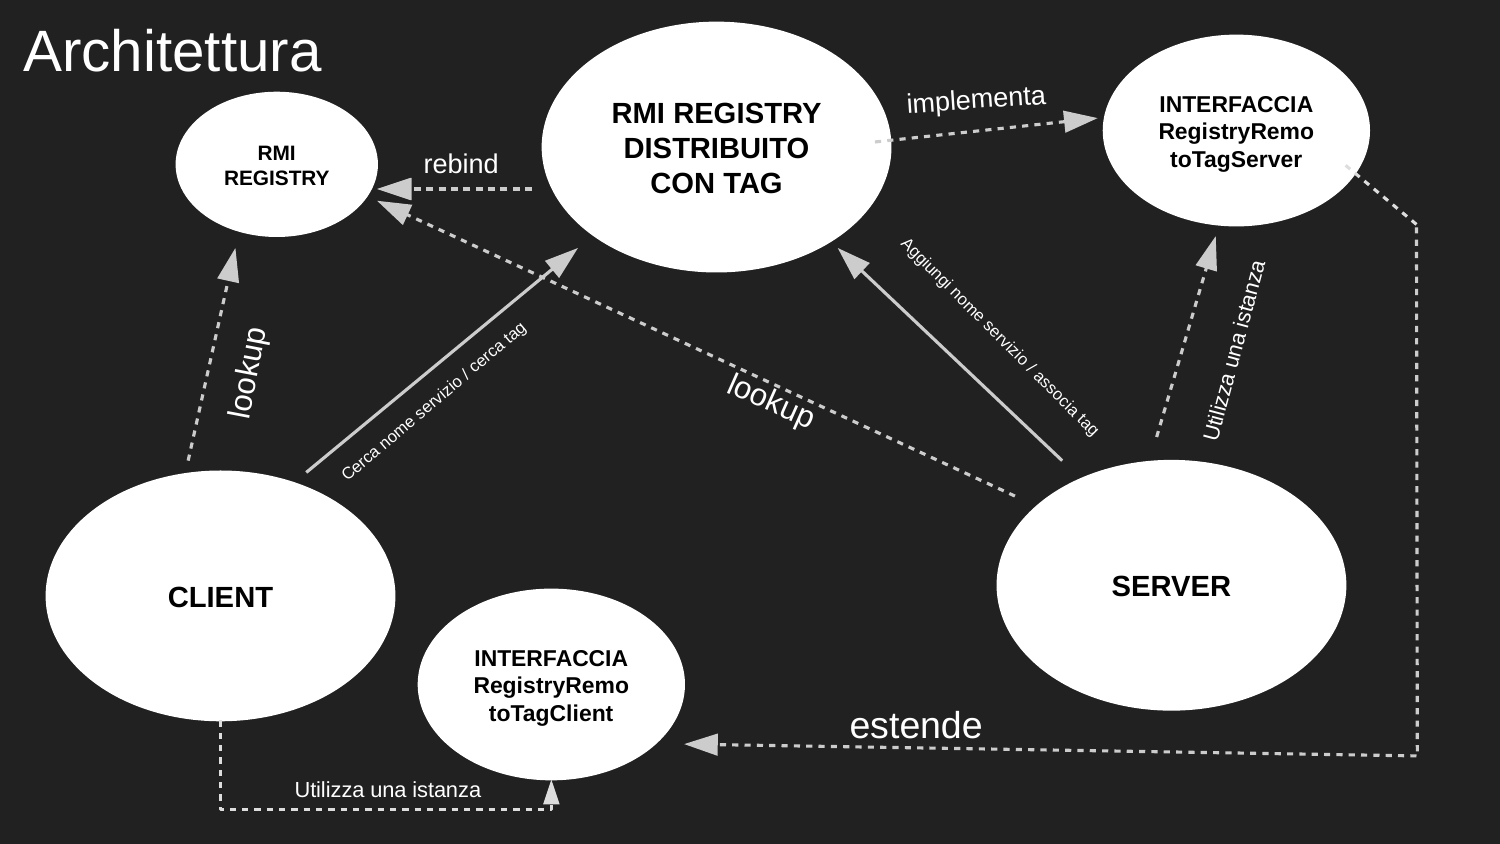

Architettura
RMI REGISTRY
DISTRIBUITO CON TAG
INTERFACCIA
RegistryRemotoTagServer
implementa
RMI REGISTRY
rebind
Aggiungi nome servizio / associa tag
Utilizza una istanza
lookup
Cerca nome servizio / cerca tag
lookup
SERVER
CLIENT
INTERFACCIA
RegistryRemotoTagClient
estende
Utilizza una istanza